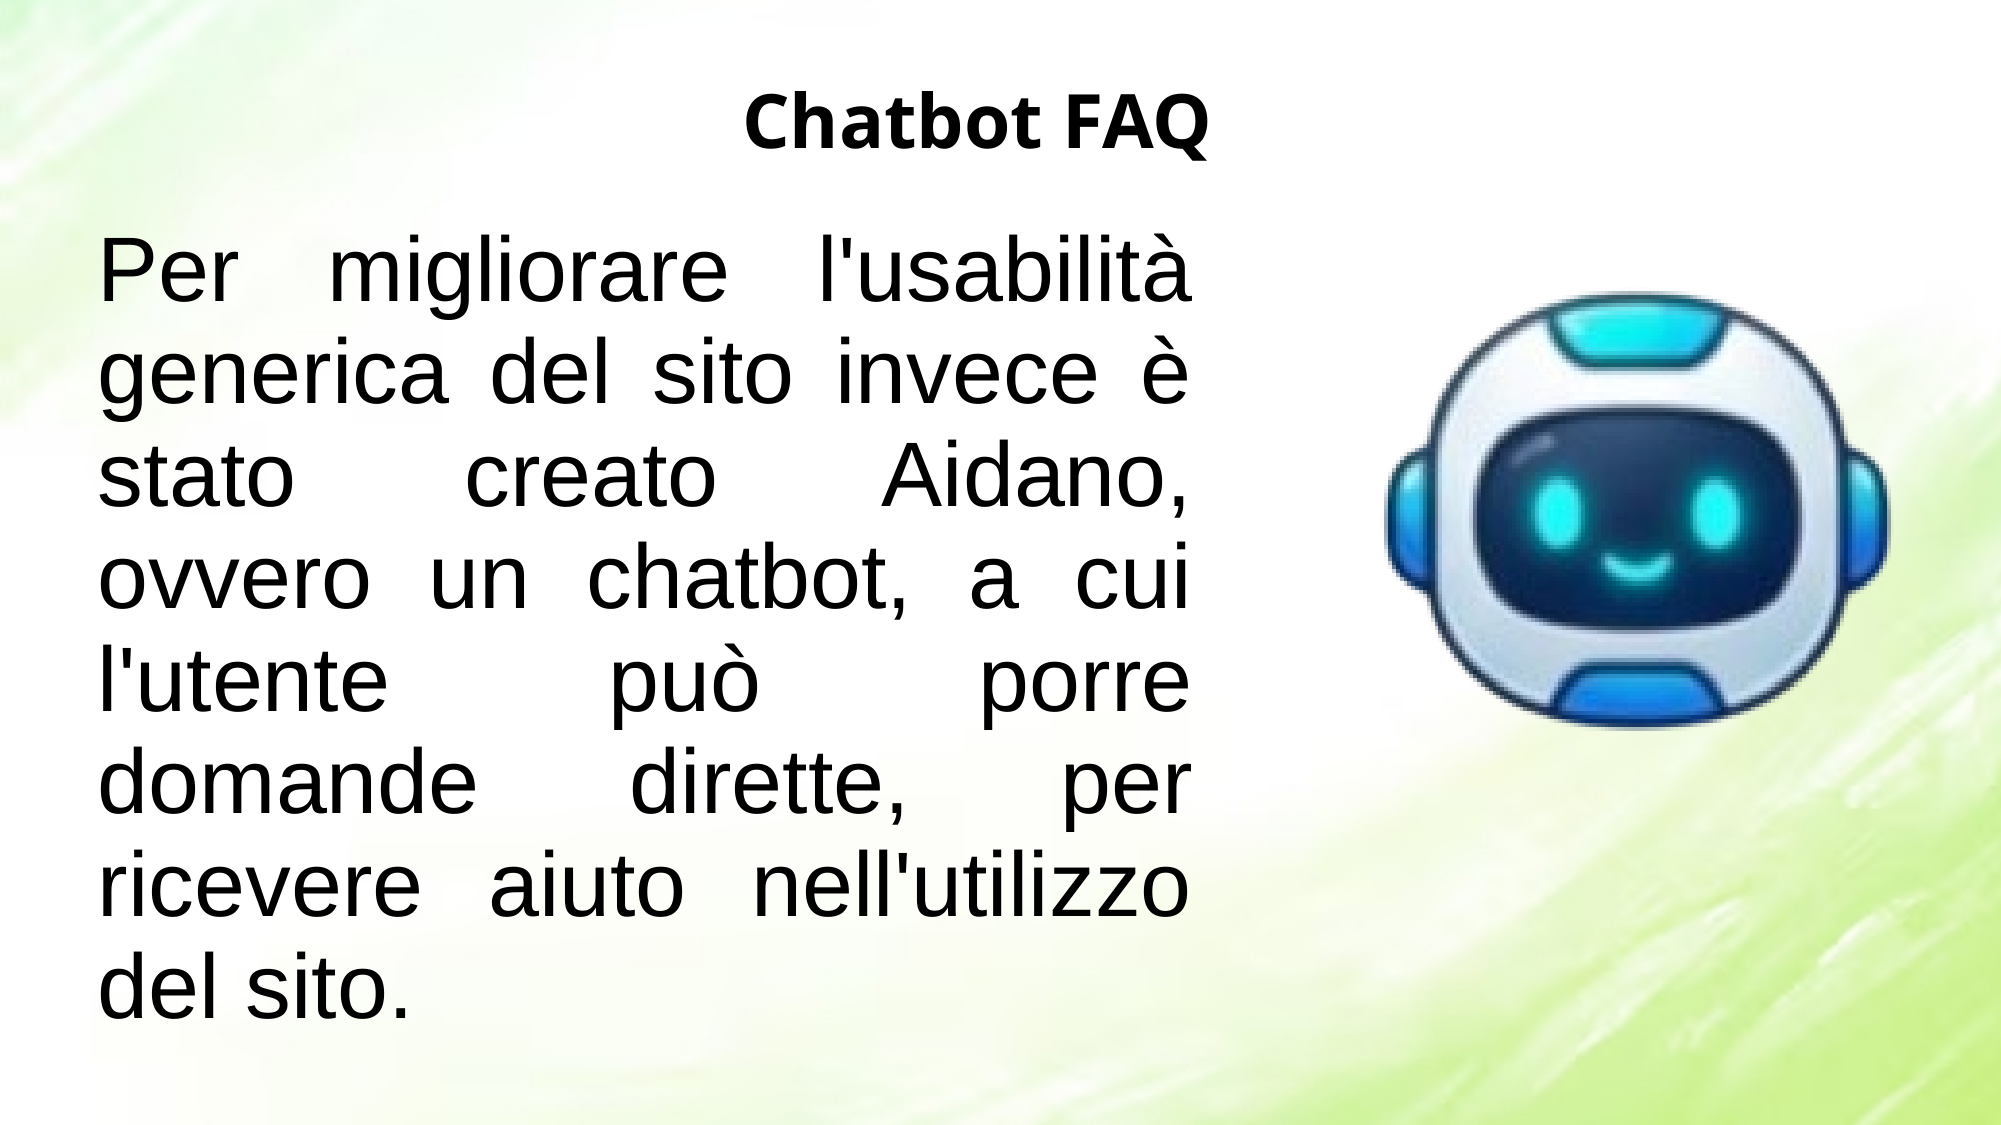

#
Chatbot FAQ
CHATBOT FAQ
Per migliorare l'usabilità generica del sito invece è stato creato Aidano, ovvero un chatbot, a cui l'utente può porre domande dirette, per ricevere aiuto nell'utilizzo del sito.
Per migliorare l'usabilità generica del sito invece è stato disposto un chatbot, Aidano, basato su LLM per il riconoscimento del testo.
L'utente può porre domande dirette al bot che analizzerà la domanda e la assocerà ad uno tra gli intent che ha visto in allenamento e fornisce una tra una serie di risposte canoniche collegate a quell'intent.
Abbiamo optato per questa opzione per favorire l'usabilità del sito in quanto un chatbot dinamico che risponde in modo diretto a delle domande è preferibile ad una pagina statica di FAQ, sopratutto perché sarebbe stata molto lunga e più difficile da consultare